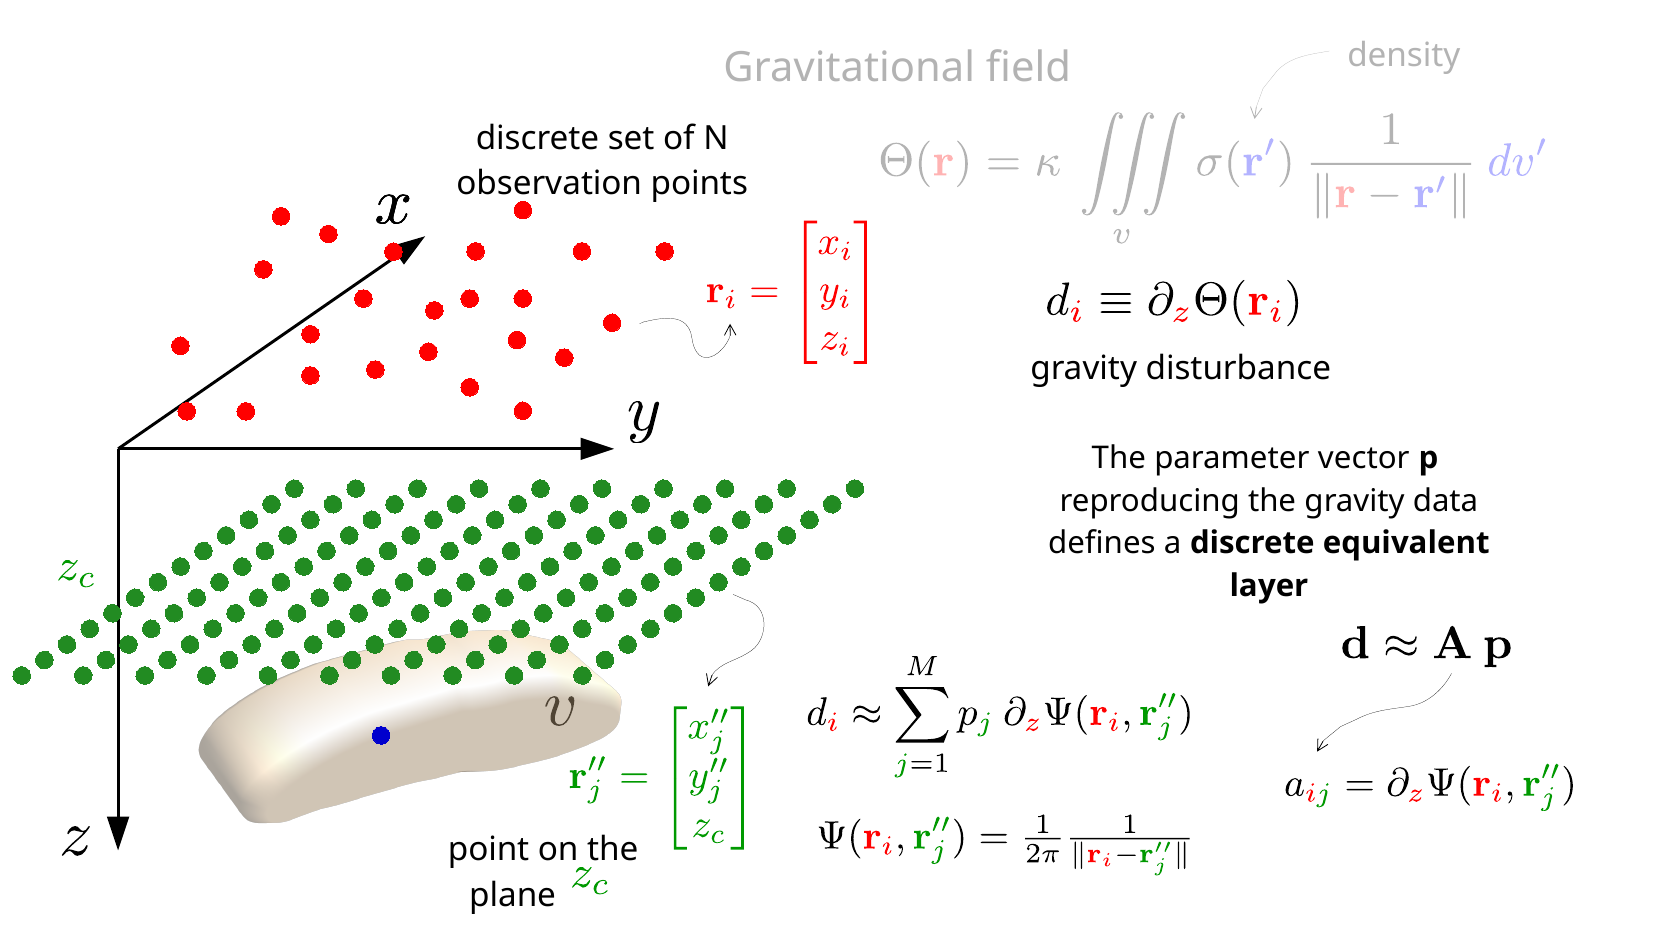

density
Gravitational field
discrete set of N observation points
gravity disturbance
The parameter vector p reproducing the gravity data defines a discrete equivalent layer
point on the
 plane